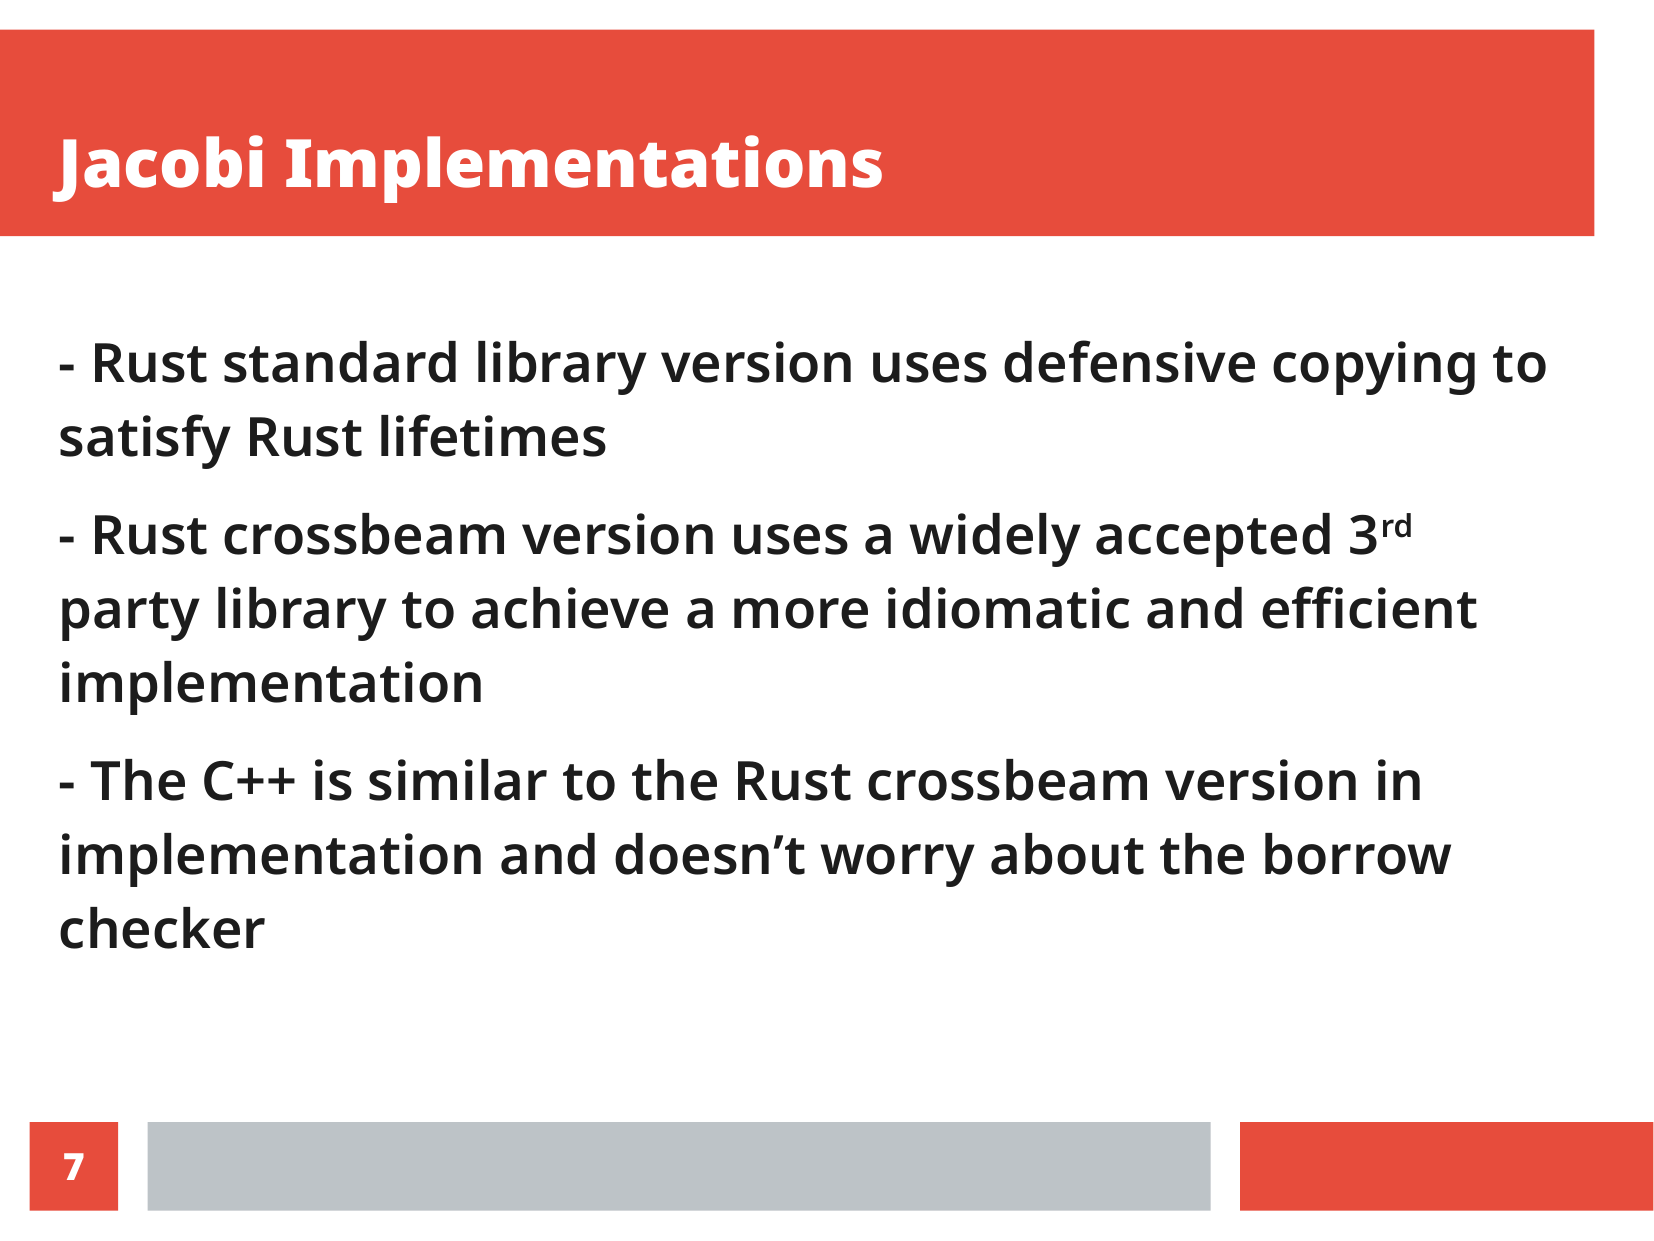

# Jacobi Implementations
- Rust standard library version uses defensive copying to satisfy Rust lifetimes
- Rust crossbeam version uses a widely accepted 3rd party library to achieve a more idiomatic and efficient implementation
- The C++ is similar to the Rust crossbeam version in implementation and doesn’t worry about the borrow checker
7